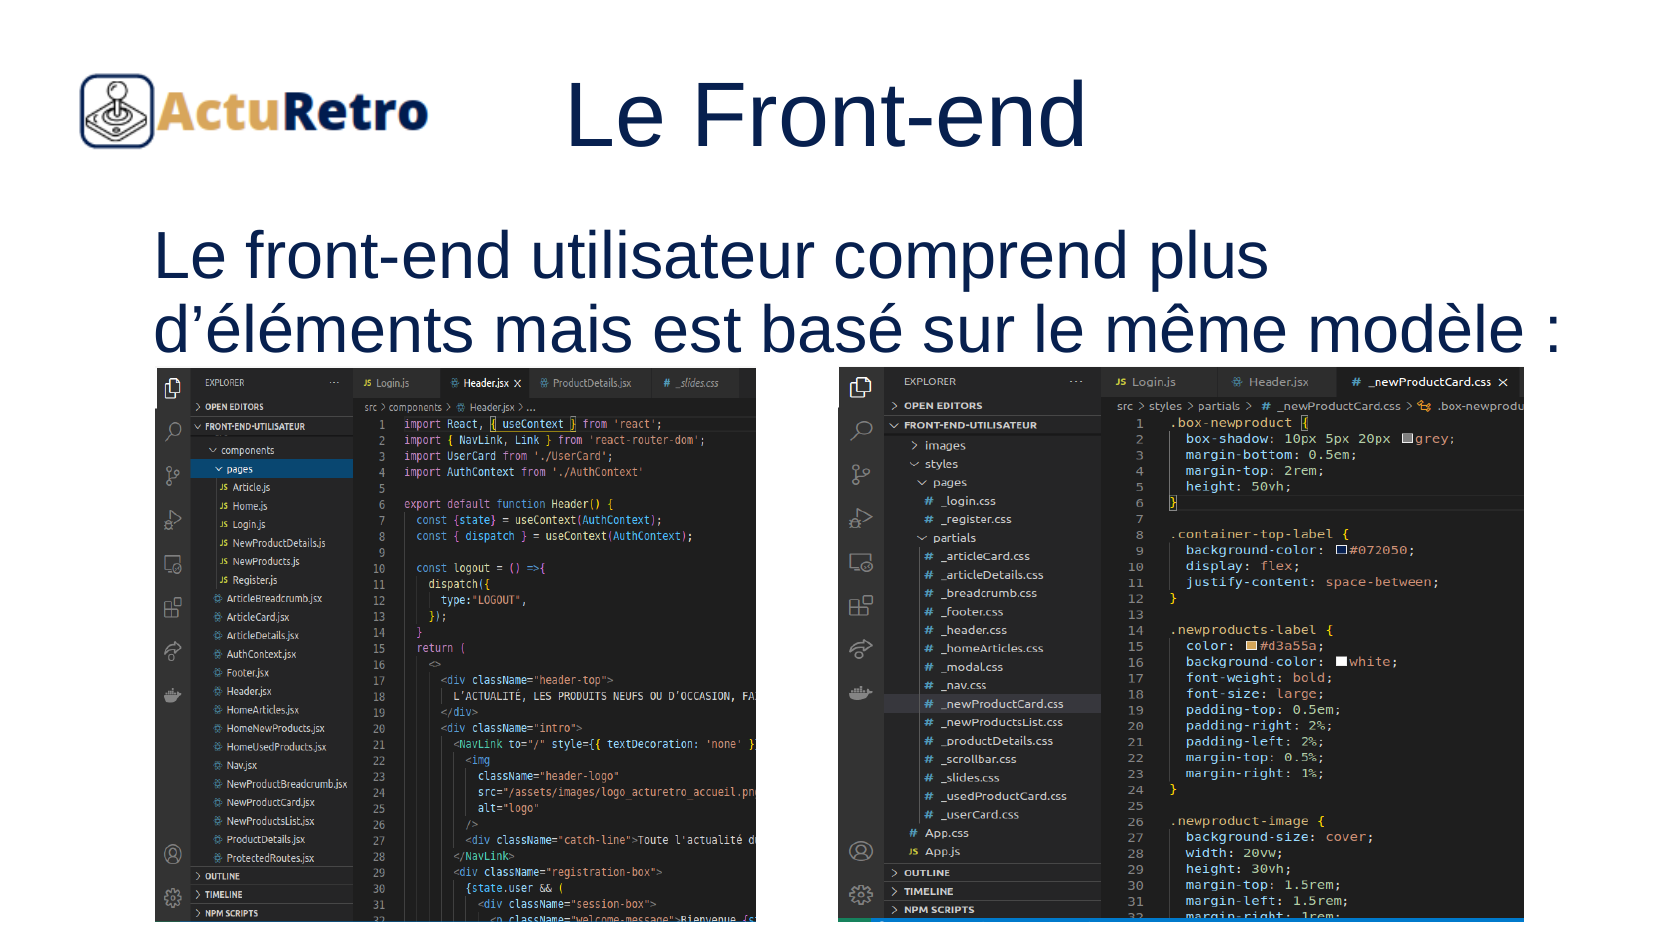

# Le Front-end
Le front-end utilisateur comprend plus d’éléments mais est basé sur le même modèle :